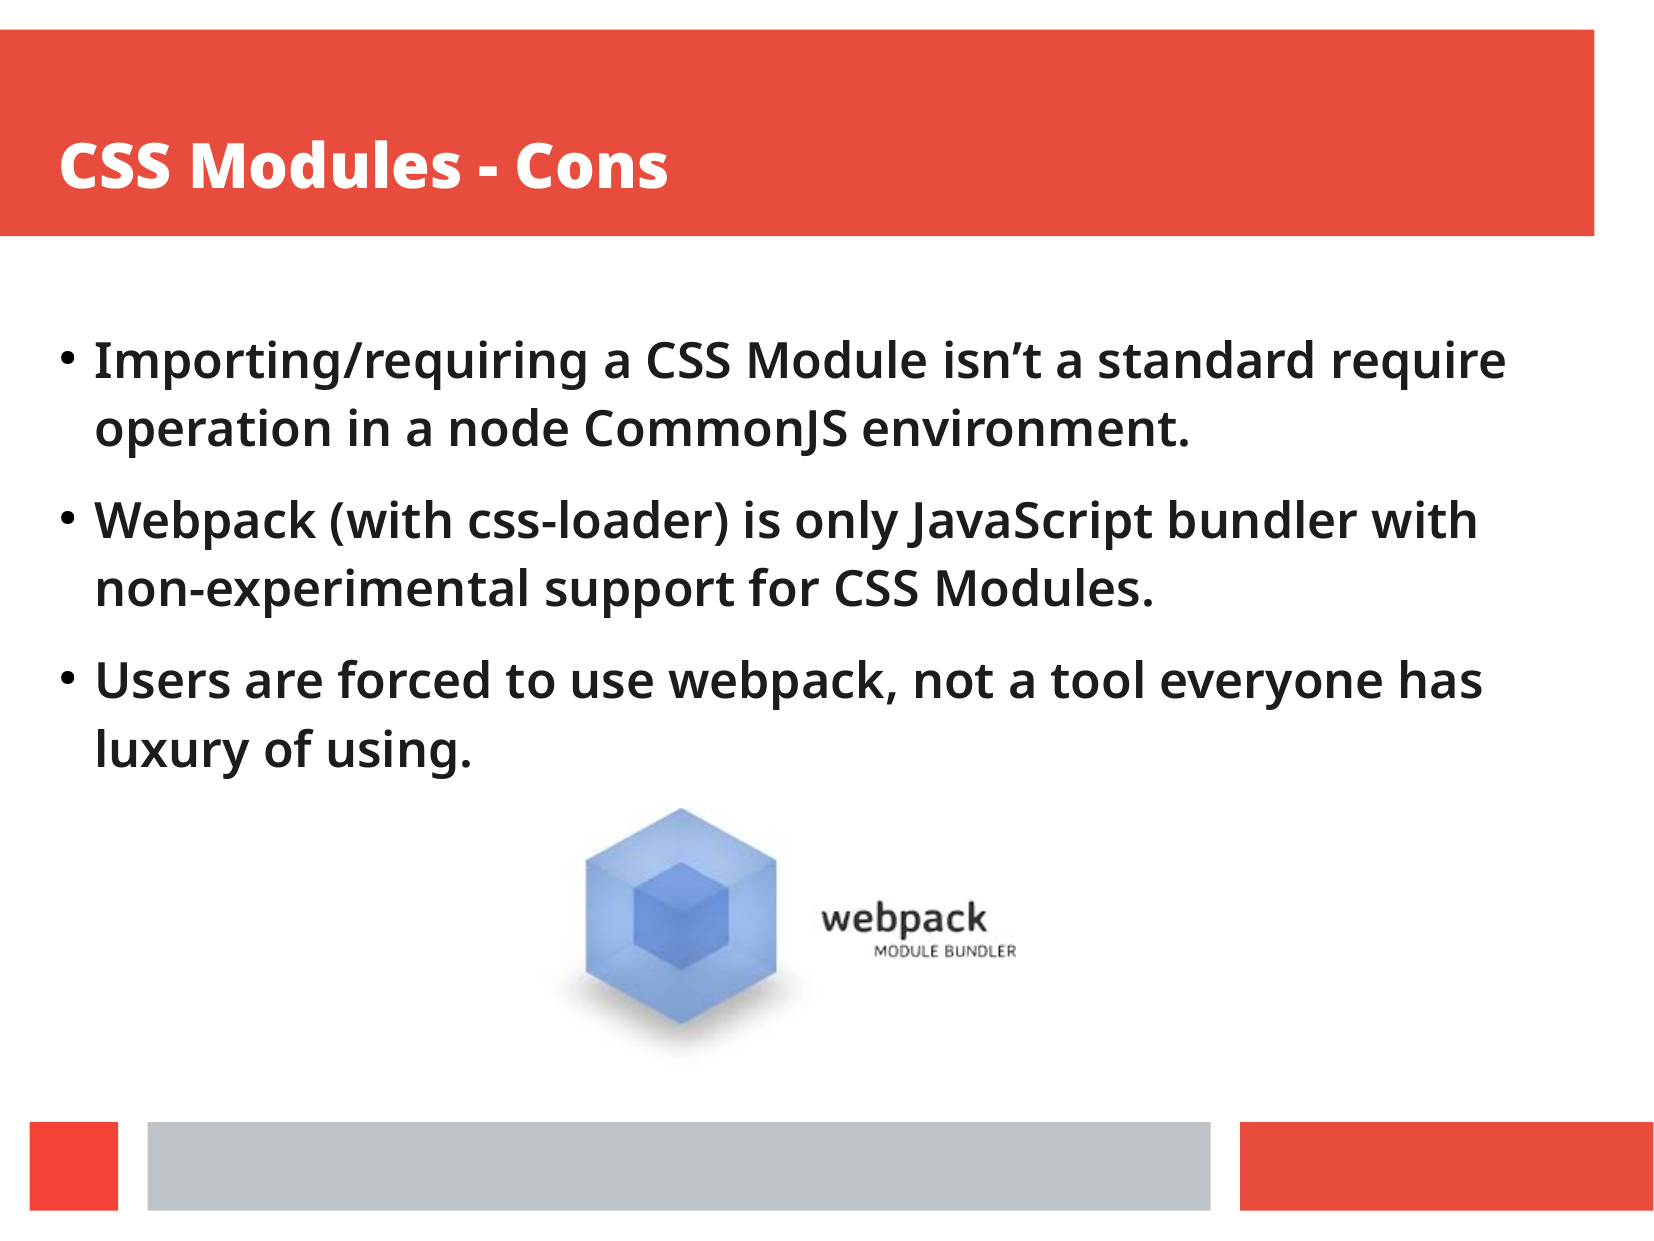

# CSS Modules - Cons
Importing/requiring a CSS Module isn’t a standard require operation in a node CommonJS environment.
Webpack (with css-loader) is only JavaScript bundler with non-experimental support for CSS Modules.
Users are forced to use webpack, not a tool everyone has luxury of using.